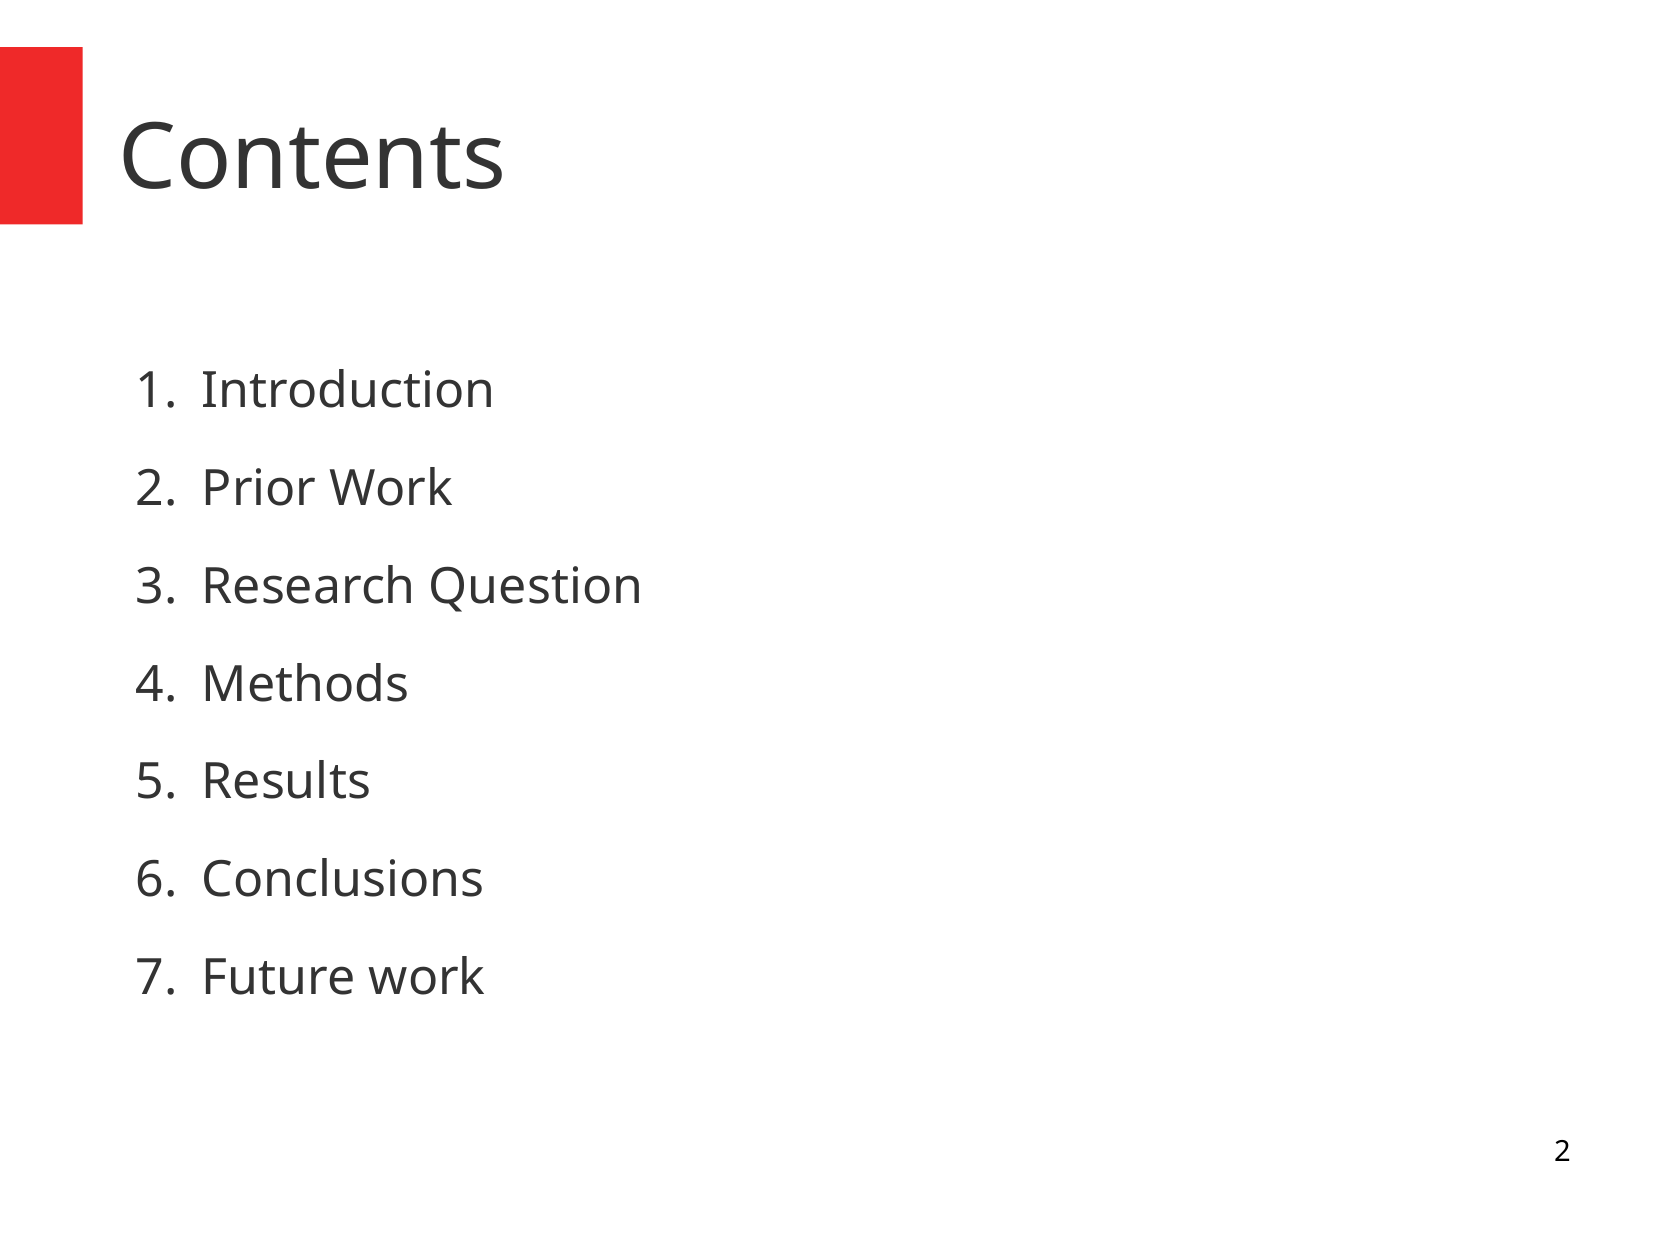

# Contents
 Introduction
 Prior Work
 Research Question
 Methods
 Results
 Conclusions
 Future work
2